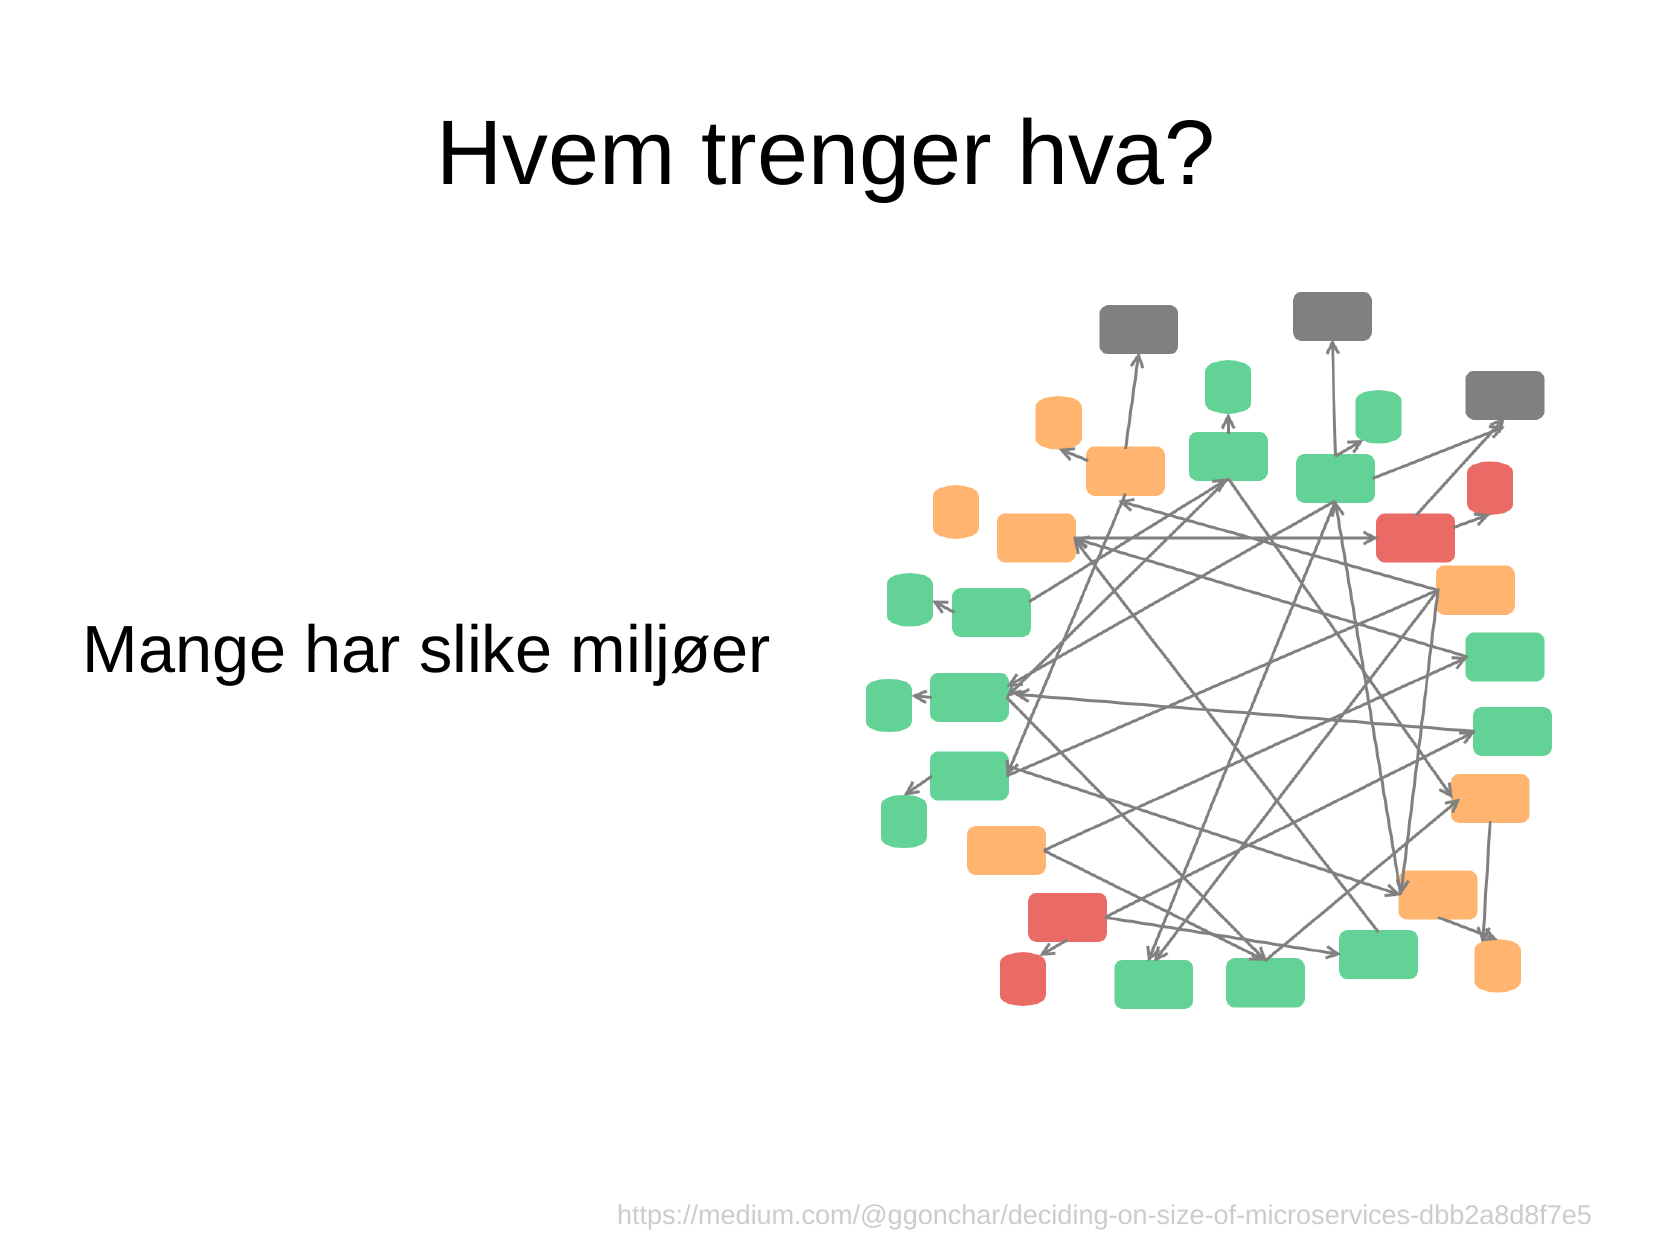

# Hvem trenger hva?
Mange har slike miljøer
https://medium.com/@ggonchar/deciding-on-size-of-microservices-dbb2a8d8f7e5